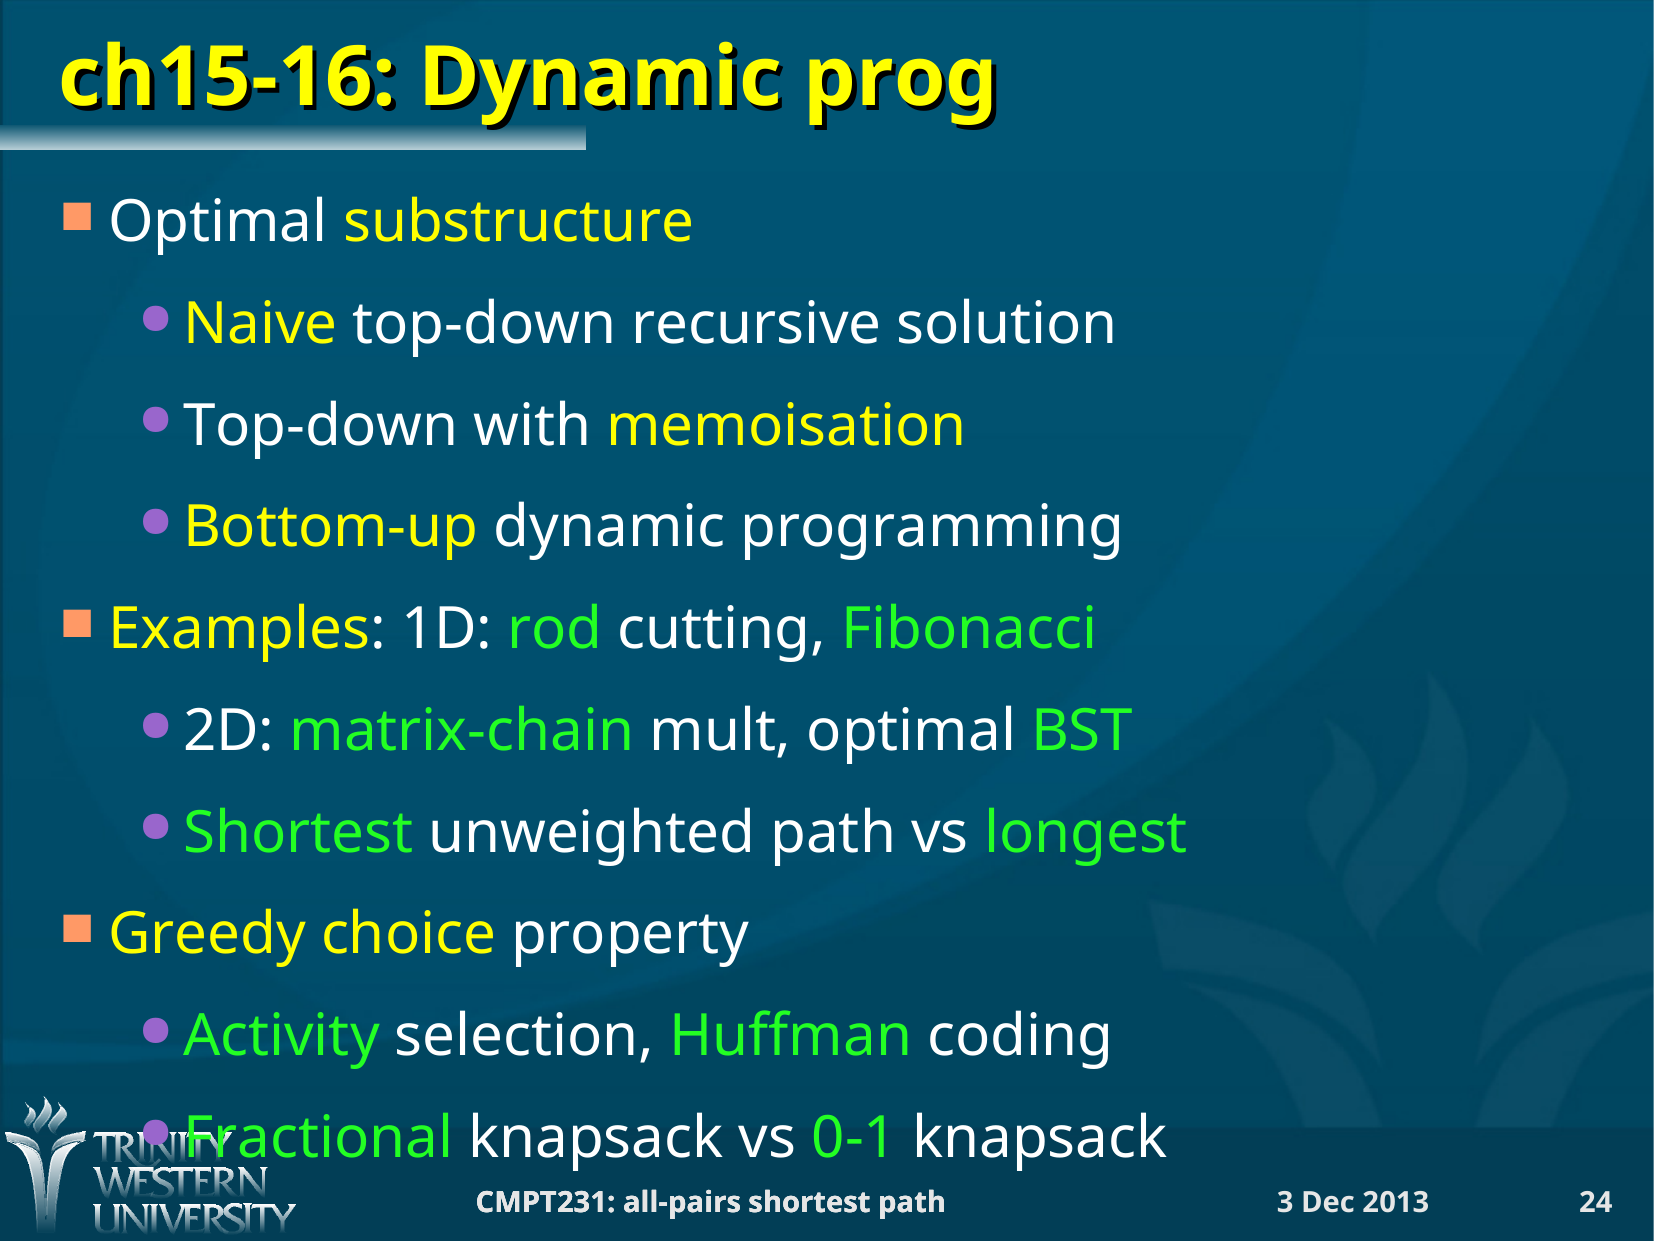

# ch15-16: Dynamic prog
Optimal substructure
Naive top-down recursive solution
Top-down with memoisation
Bottom-up dynamic programming
Examples: 1D: rod cutting, Fibonacci
2D: matrix-chain mult, optimal BST
Shortest unweighted path vs longest
Greedy choice property
Activity selection, Huffman coding
Fractional knapsack vs 0-1 knapsack
CMPT231: all-pairs shortest path
3 Dec 2013
24